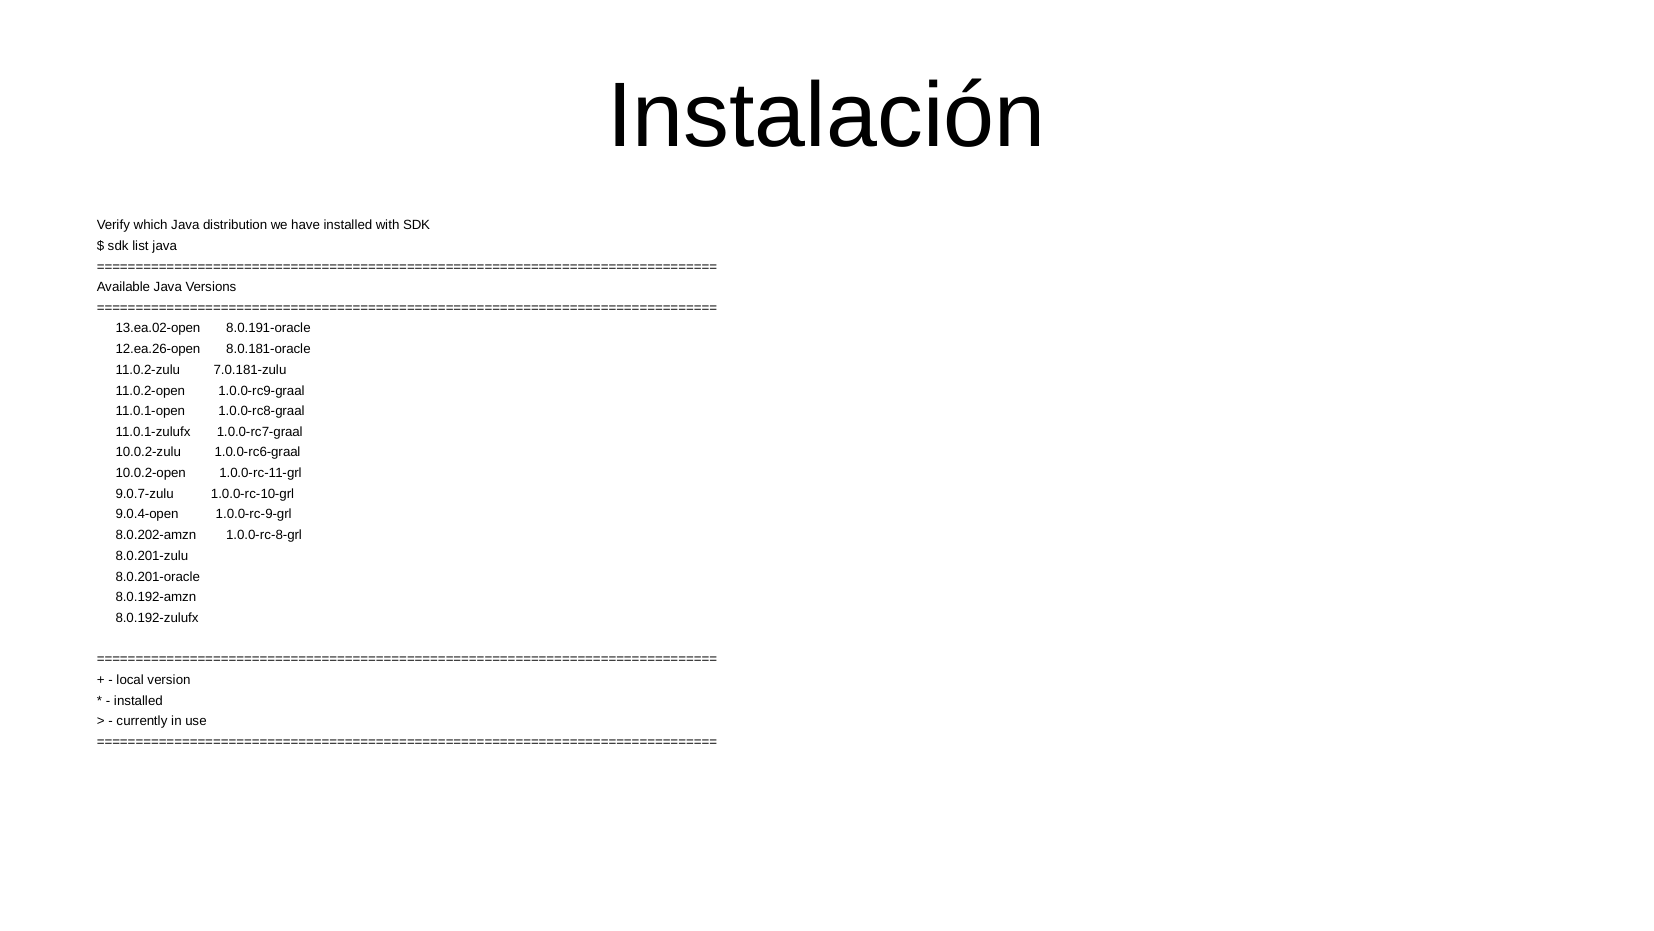

# Instalación
Verify which Java distribution we have installed with SDK
$ sdk list java
================================================================================
Available Java Versions
================================================================================
 13.ea.02-open 8.0.191-oracle
 12.ea.26-open 8.0.181-oracle
 11.0.2-zulu 7.0.181-zulu
 11.0.2-open 1.0.0-rc9-graal
 11.0.1-open 1.0.0-rc8-graal
 11.0.1-zulufx 1.0.0-rc7-graal
 10.0.2-zulu 1.0.0-rc6-graal
 10.0.2-open 1.0.0-rc-11-grl
 9.0.7-zulu 1.0.0-rc-10-grl
 9.0.4-open 1.0.0-rc-9-grl
 8.0.202-amzn 1.0.0-rc-8-grl
 8.0.201-zulu
 8.0.201-oracle
 8.0.192-amzn
 8.0.192-zulufx
================================================================================
+ - local version
* - installed
> - currently in use
================================================================================